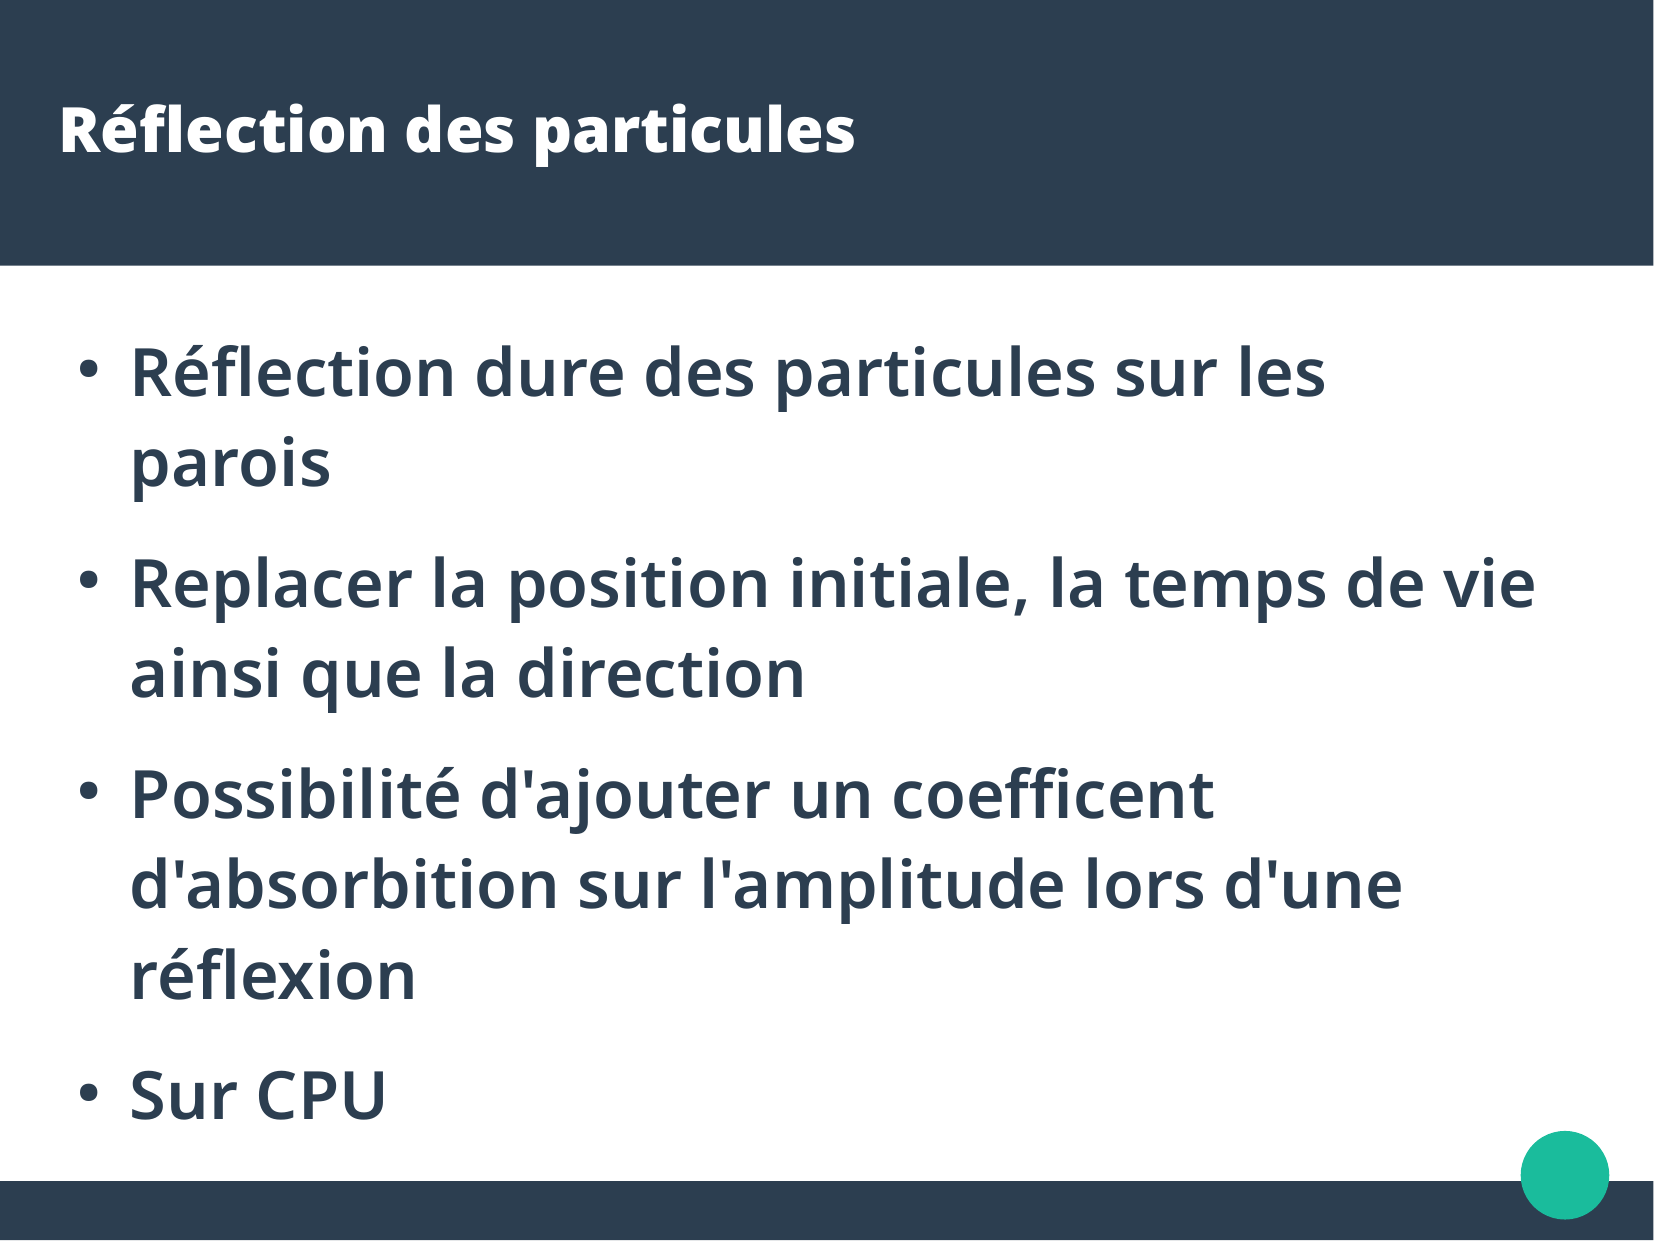

# Réflection des particules
Réflection dure des particules sur les parois
Replacer la position initiale, la temps de vie ainsi que la direction
Possibilité d'ajouter un coefficent d'absorbition sur l'amplitude lors d'une réflexion
Sur CPU